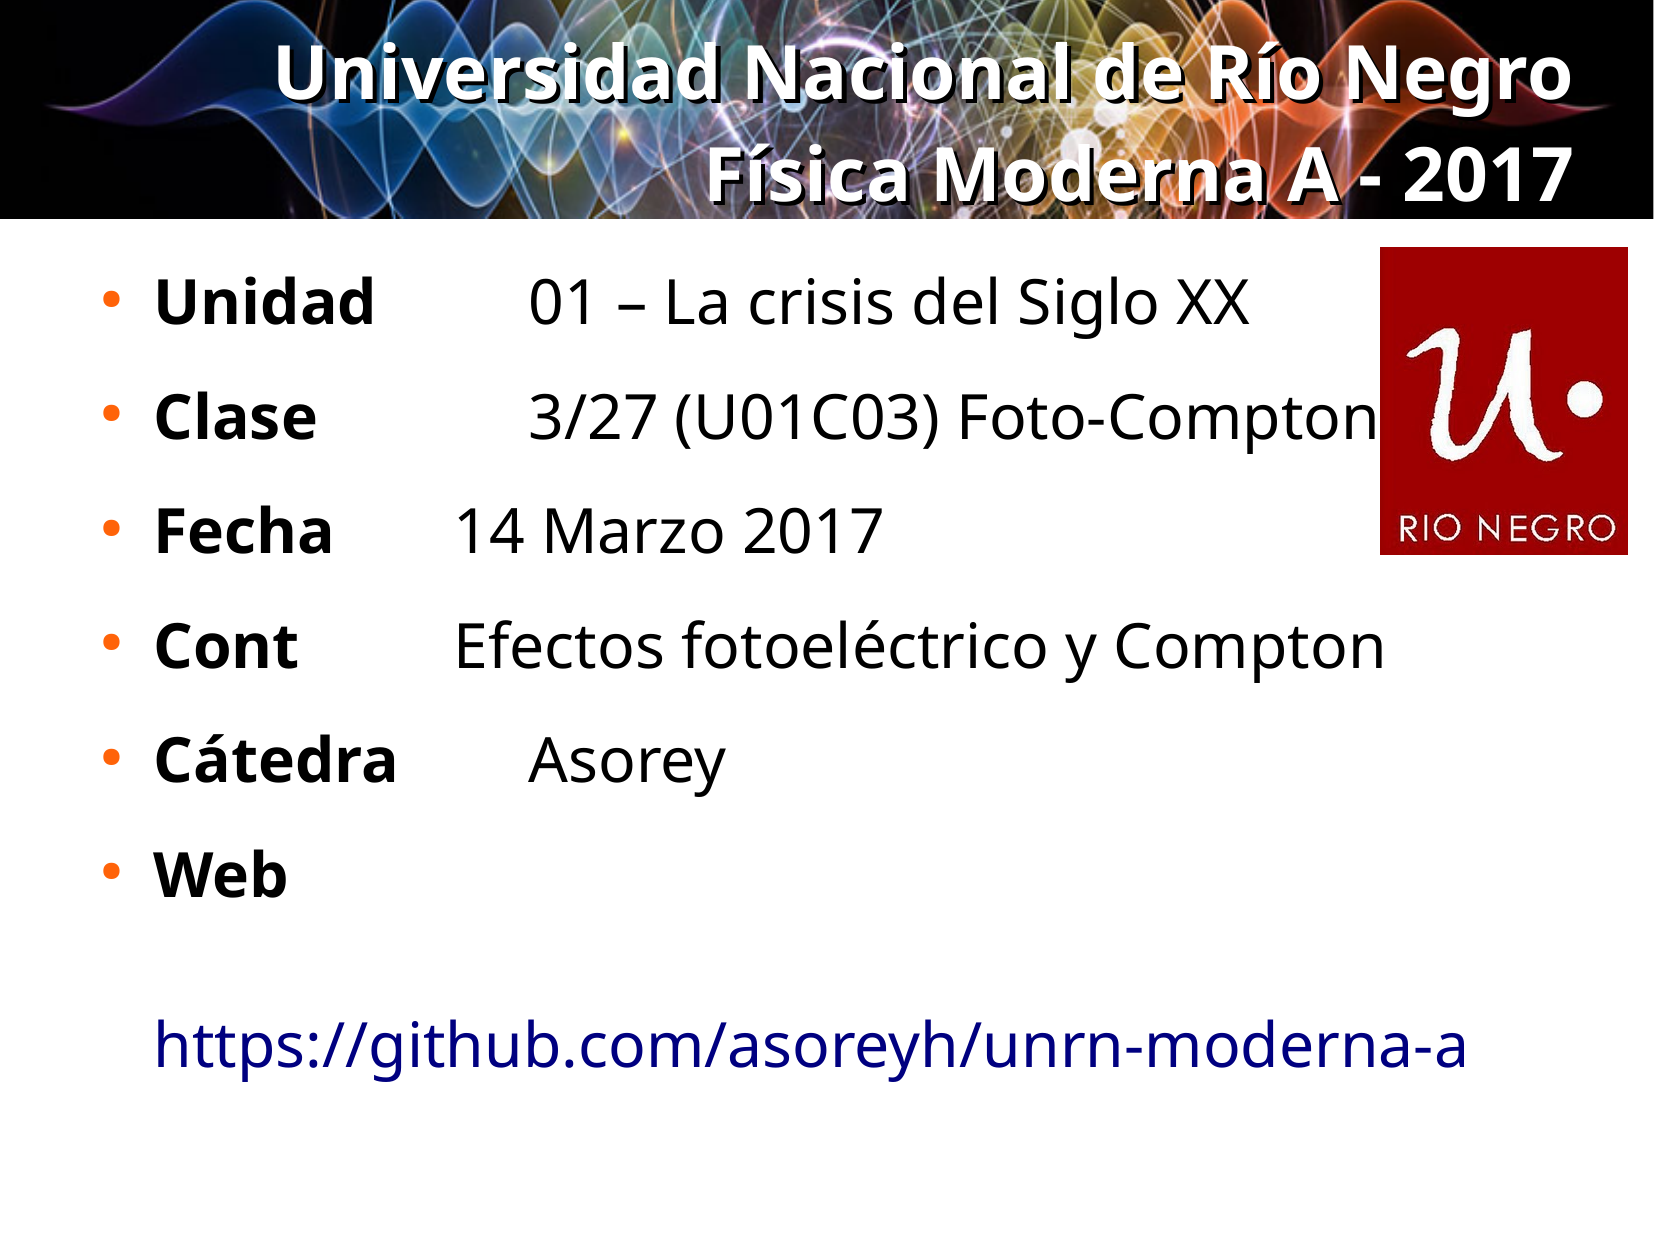

# Universidad Nacional de Río Negro Física Moderna A - 2017
Unidad 		01 – La crisis del Siglo XX
Clase			3/27 (U01C03) Foto-Compton
Fecha		14 Marzo 2017
Cont			Efectos fotoeléctrico y Compton
Cátedra		Asorey
Web
		https://github.com/asoreyh/unrn-moderna-a